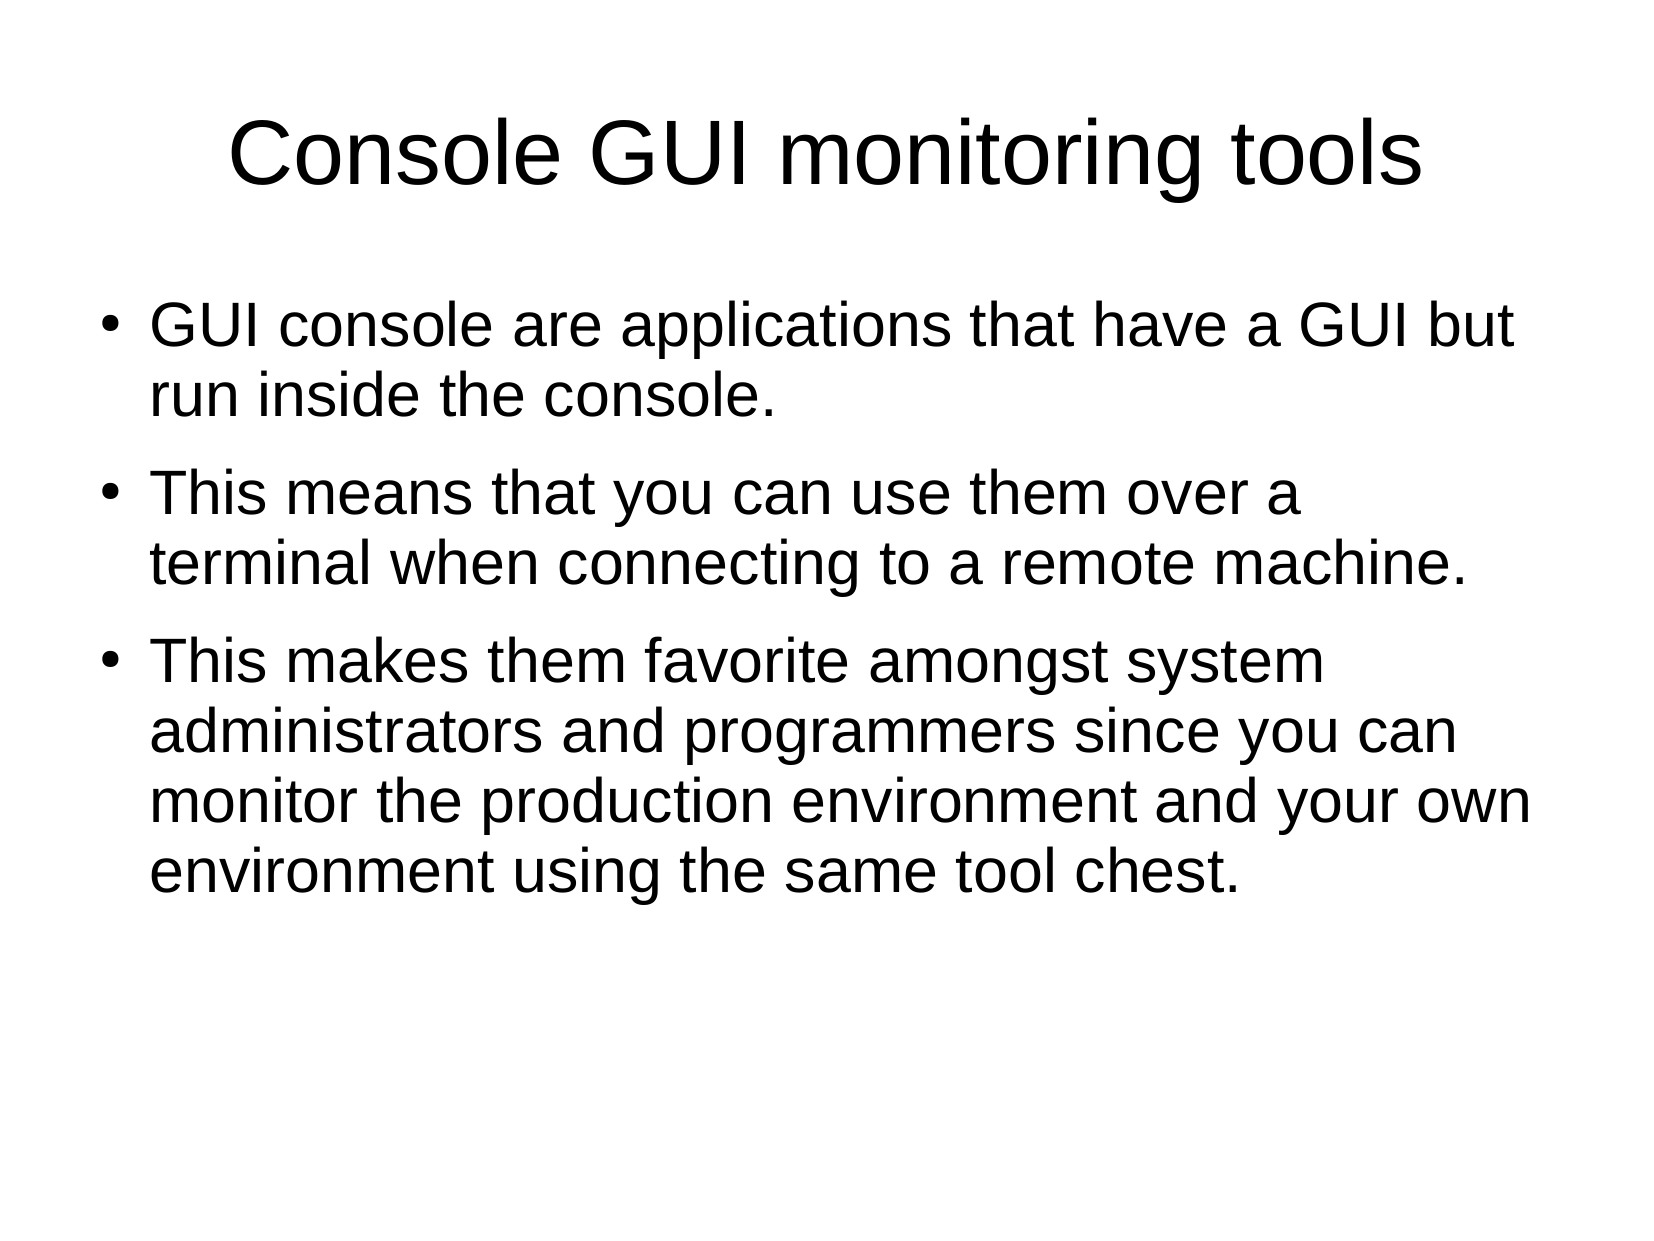

# Console GUI monitoring tools
GUI console are applications that have a GUI but run inside the console.
This means that you can use them over a terminal when connecting to a remote machine.
This makes them favorite amongst system administrators and programmers since you can monitor the production environment and your own environment using the same tool chest.